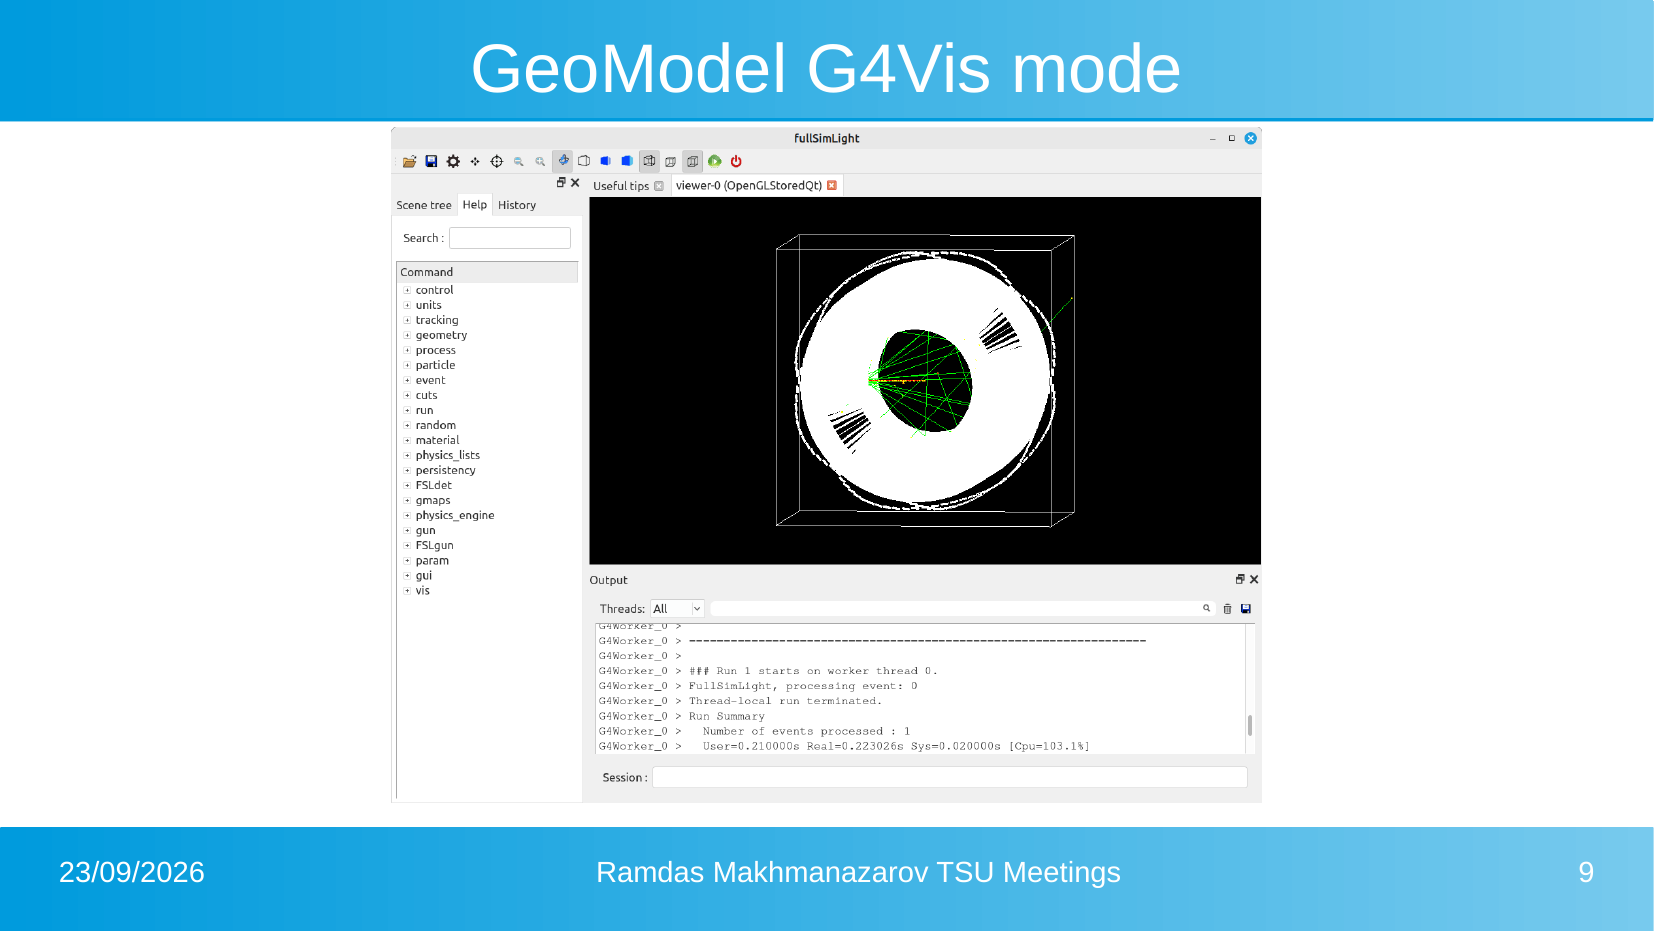

# GeoModel G4Vis mode
Ramdas Makhmanazarov, Geant4 TSU meetings
9